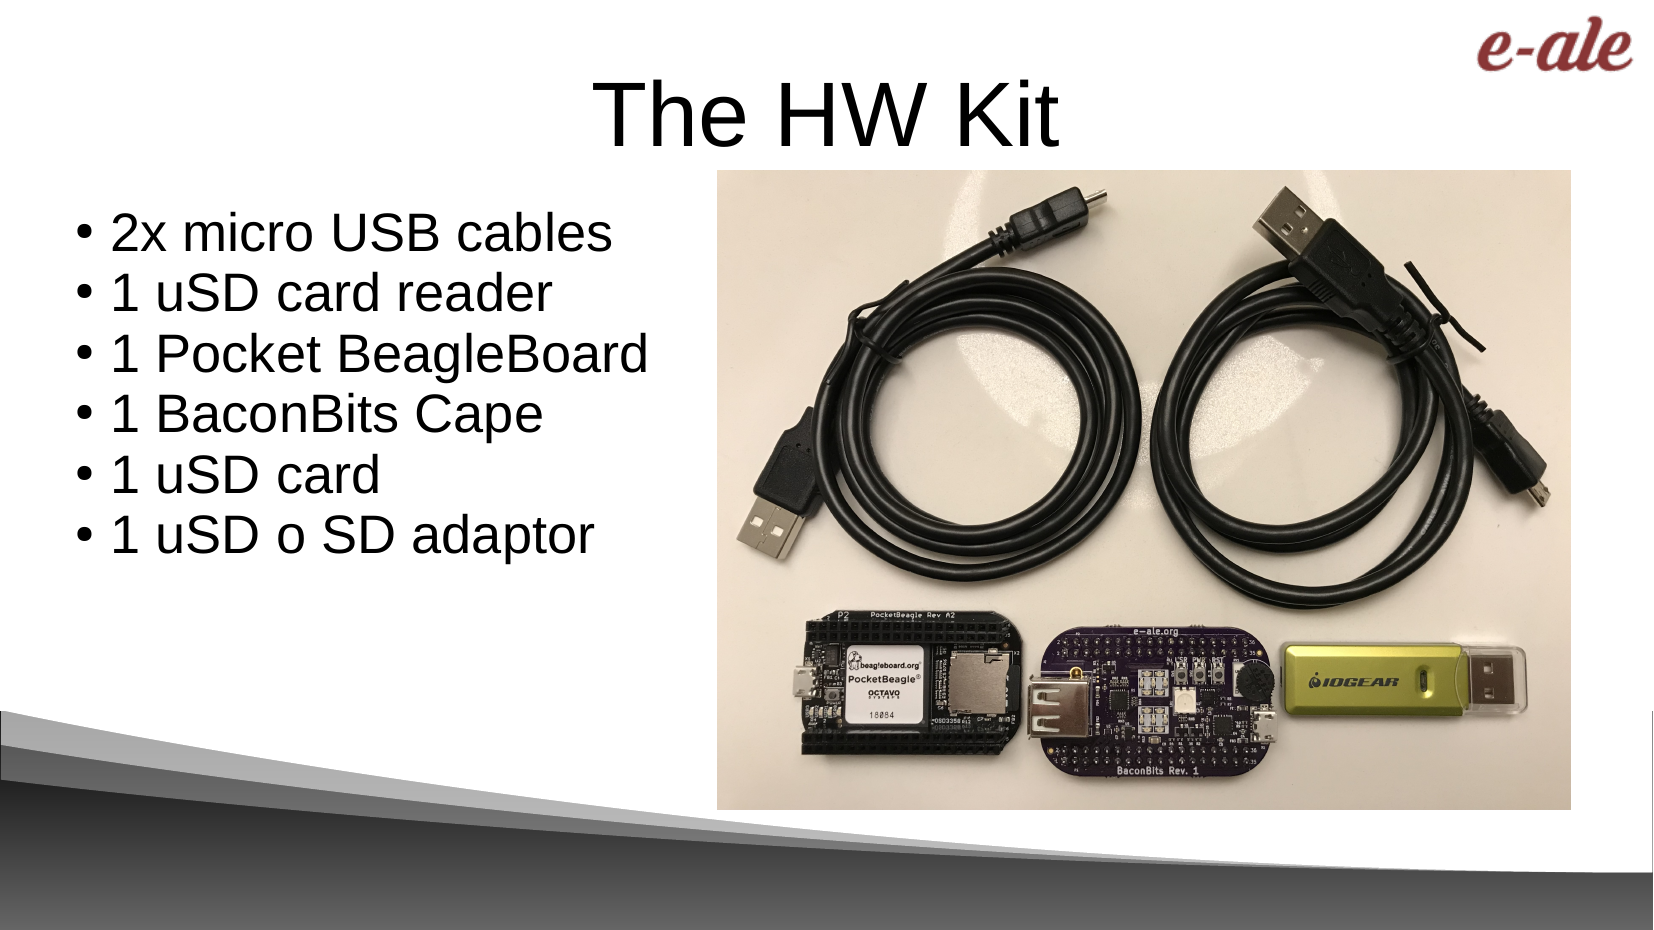

# The HW Kit
2x micro USB cables
1 uSD card reader
1 Pocket BeagleBoard
1 BaconBits Cape
1 uSD card
1 uSD o SD adaptor